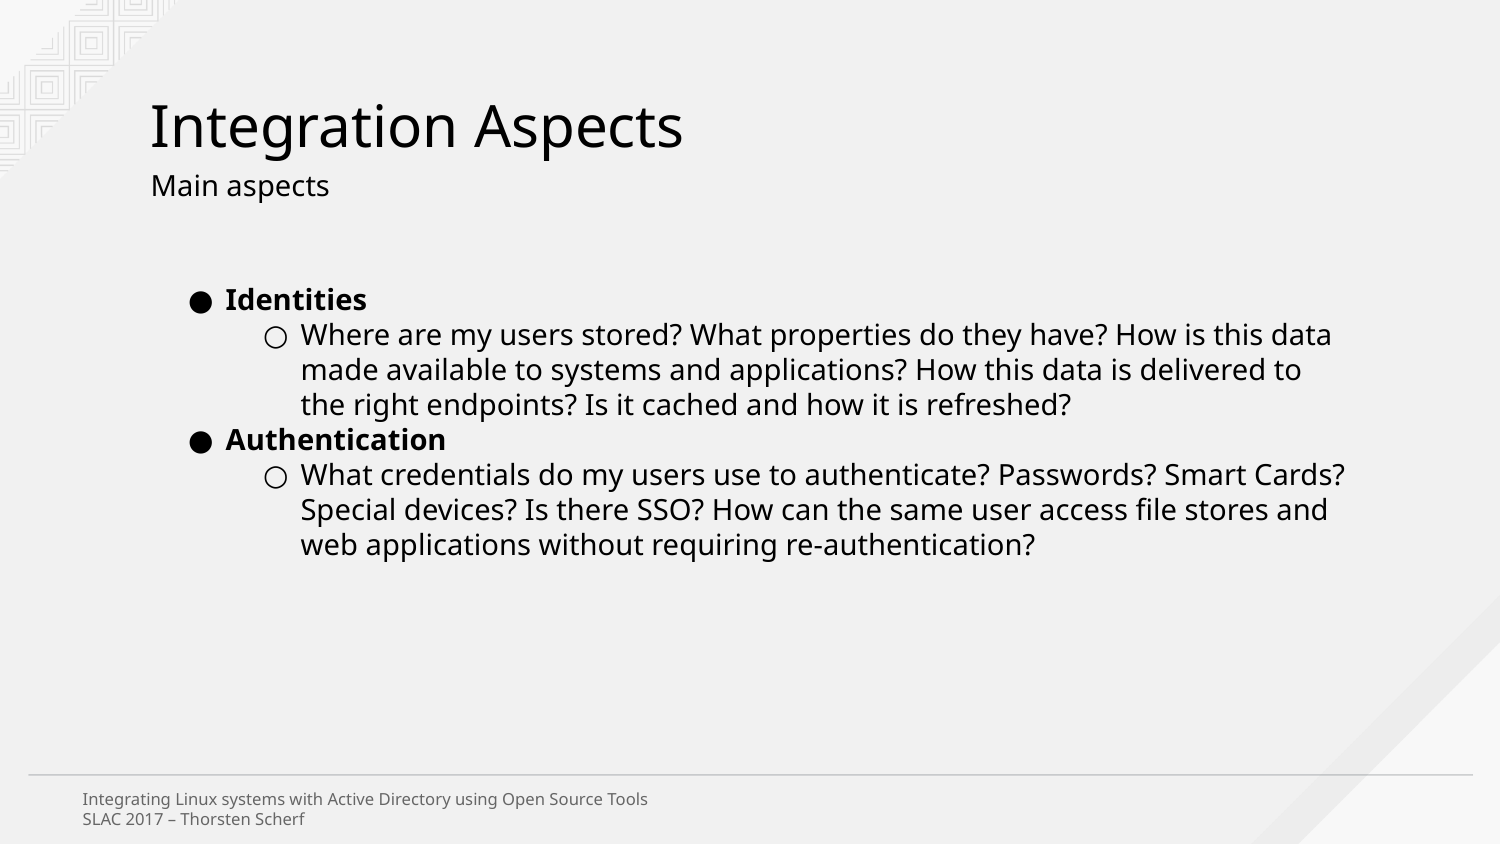

Integration Aspects
Main aspects
# Identities
Where are my users stored? What properties do they have? How is this data made available to systems and applications? How this data is delivered to the right endpoints? Is it cached and how it is refreshed?
Authentication
What credentials do my users use to authenticate? Passwords? Smart Cards? Special devices? Is there SSO? How can the same user access file stores and web applications without requiring re-authentication?